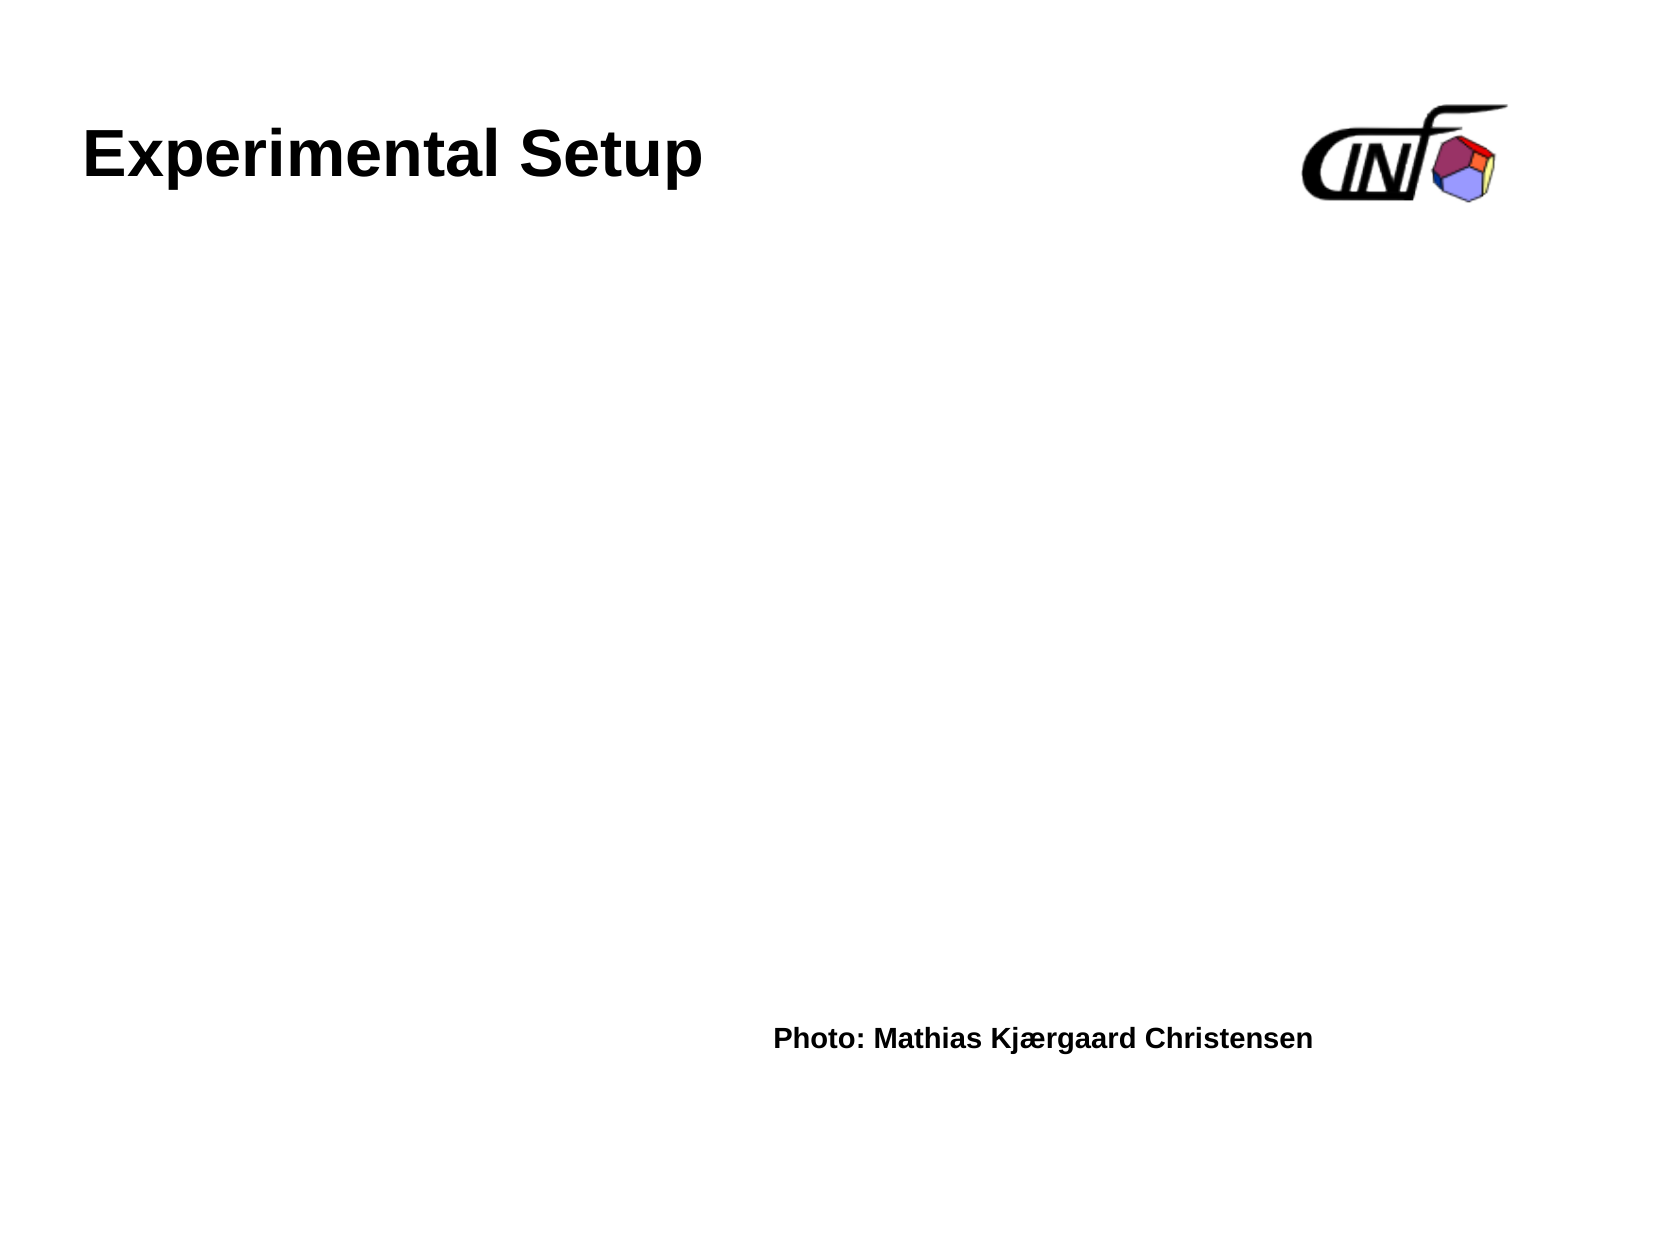

# Experimental Setup
Photo: Mathias Kjærgaard Christensen